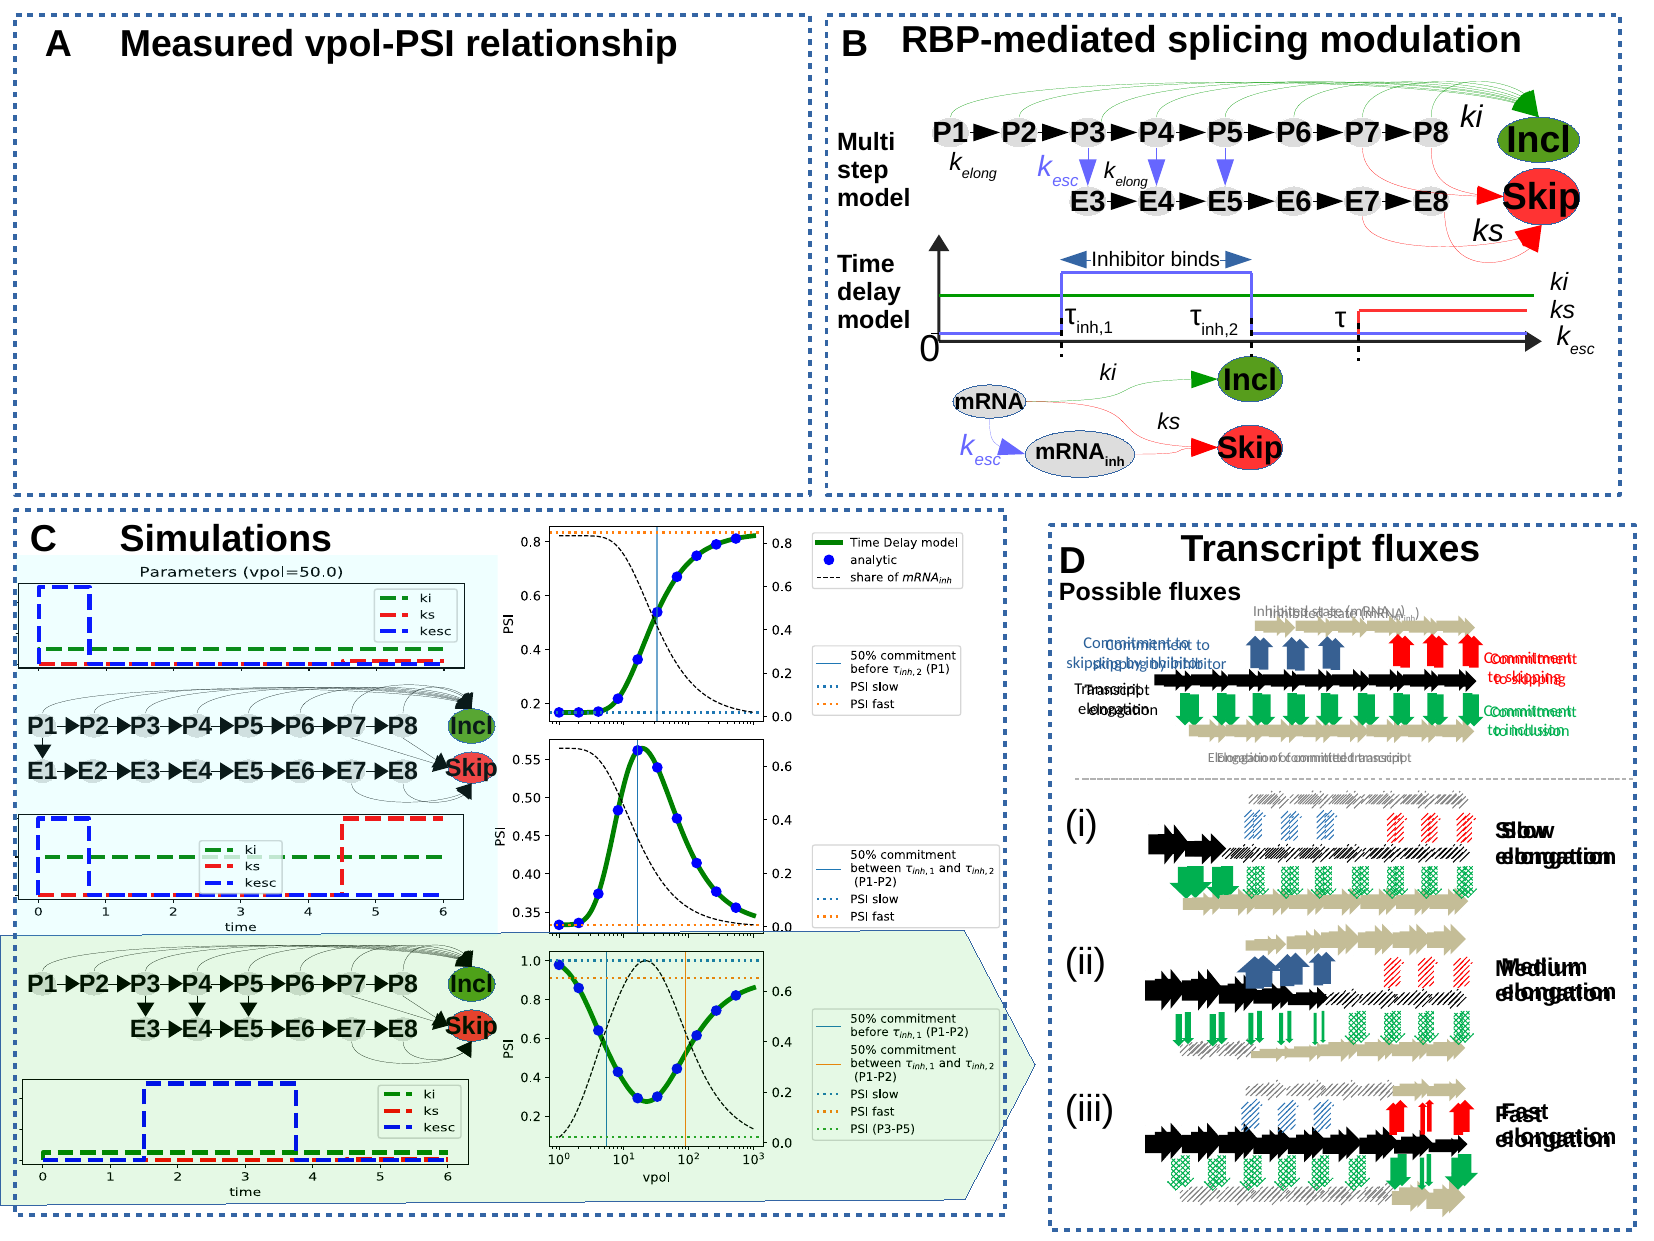

Figure 2
RBP-mediated splicing modulation
A
Measured vpol-PSI relationship
B
ki
P1
P2
P3
P4
P5
P6
P7
P8
Incl
Multi
step model
kelong
kesc
kelong
Skip
E3
E4
E5
E6
E7
E8
ks
Time delay model
Inhibitor binds
ki
ks
τinh,1
τinh,2
τ
kesc
0
ki
Incl
mRNA
ks
kesc
Skip
mRNAinh
C Simulations
Transcript fluxes
D
Possible fluxes
Incl
P1
P2
P3
P4
P5
P6
P7
P8
Skip
E1
E2
E3
E4
E5
E6
E7
E8
(i)
(ii)
Incl
P1
P2
P3
P4
P5
P6
P7
P8
Skip
E3
E4
E5
E6
E7
E8
(iii)